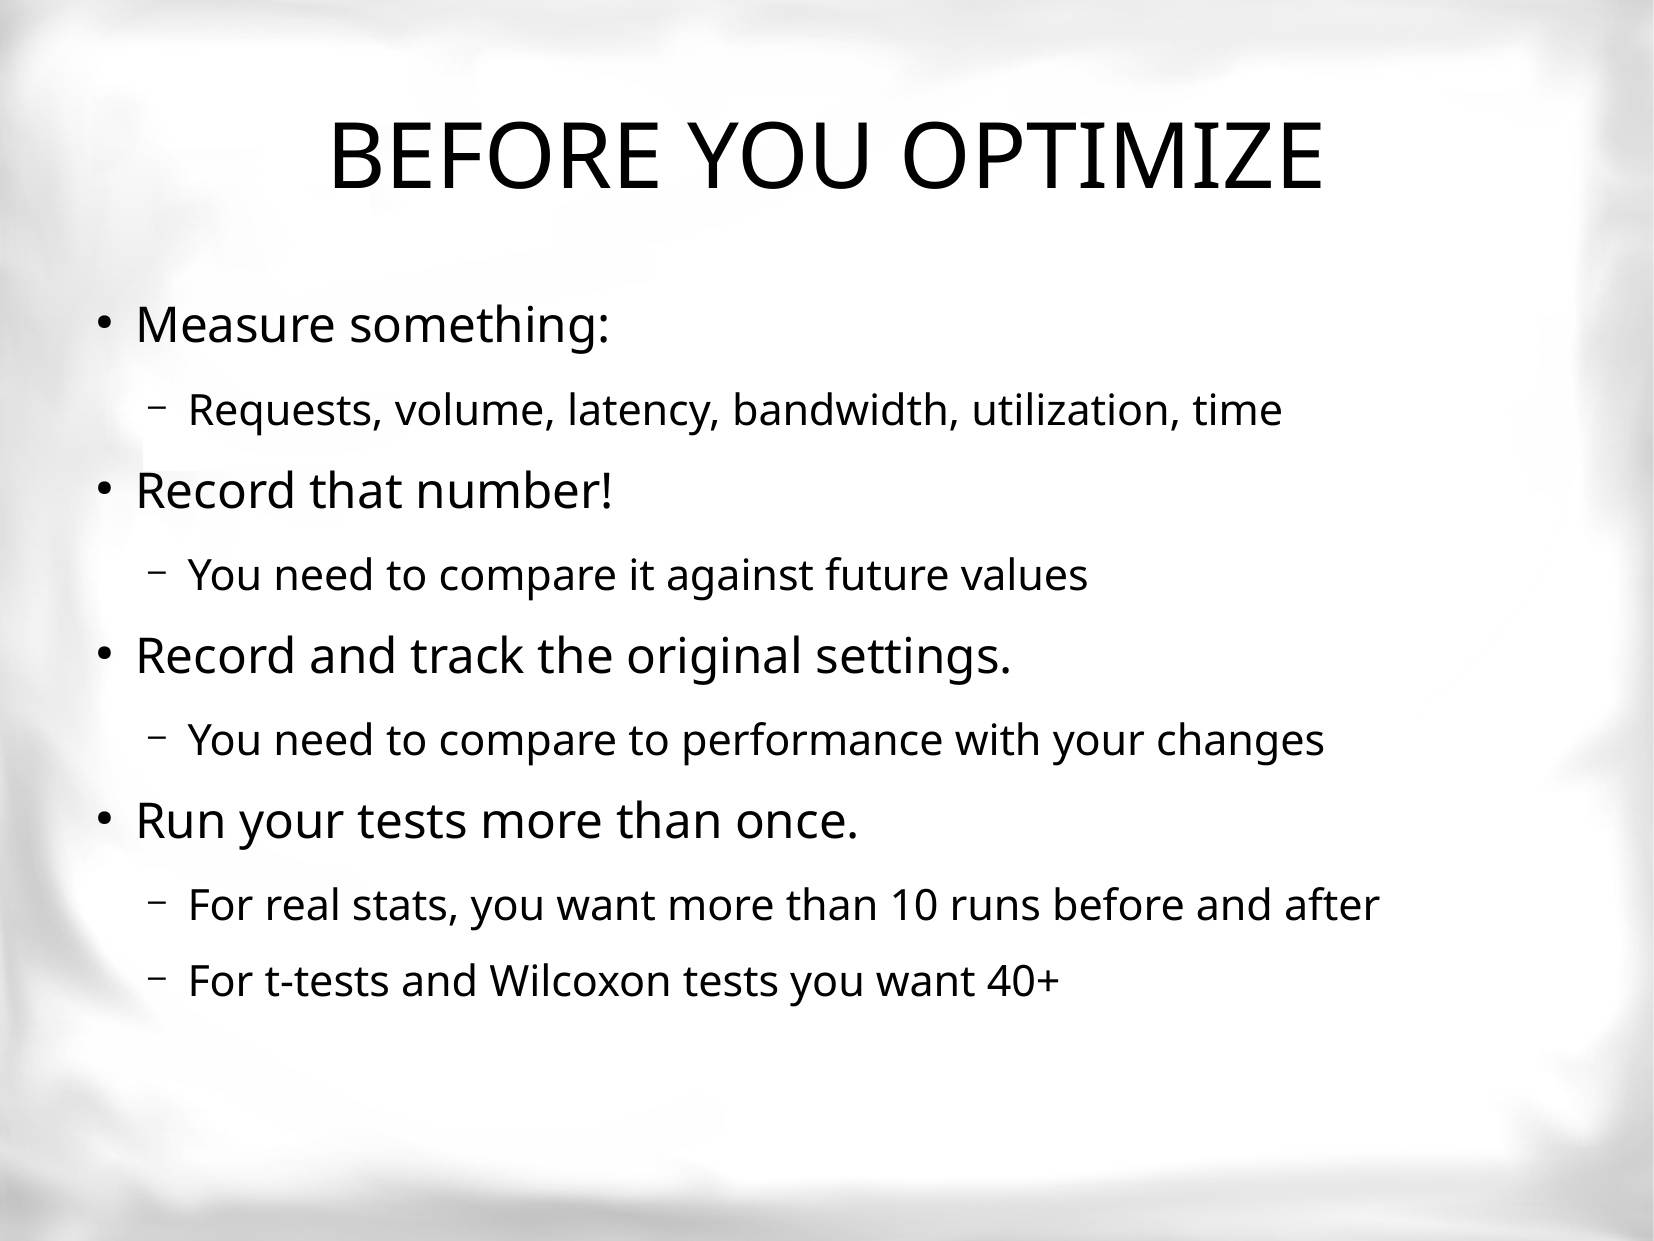

# BEFORE YOU OPTIMIZE
Measure something:
Requests, volume, latency, bandwidth, utilization, time
Record that number!
You need to compare it against future values
Record and track the original settings.
You need to compare to performance with your changes
Run your tests more than once.
For real stats, you want more than 10 runs before and after
For t-tests and Wilcoxon tests you want 40+